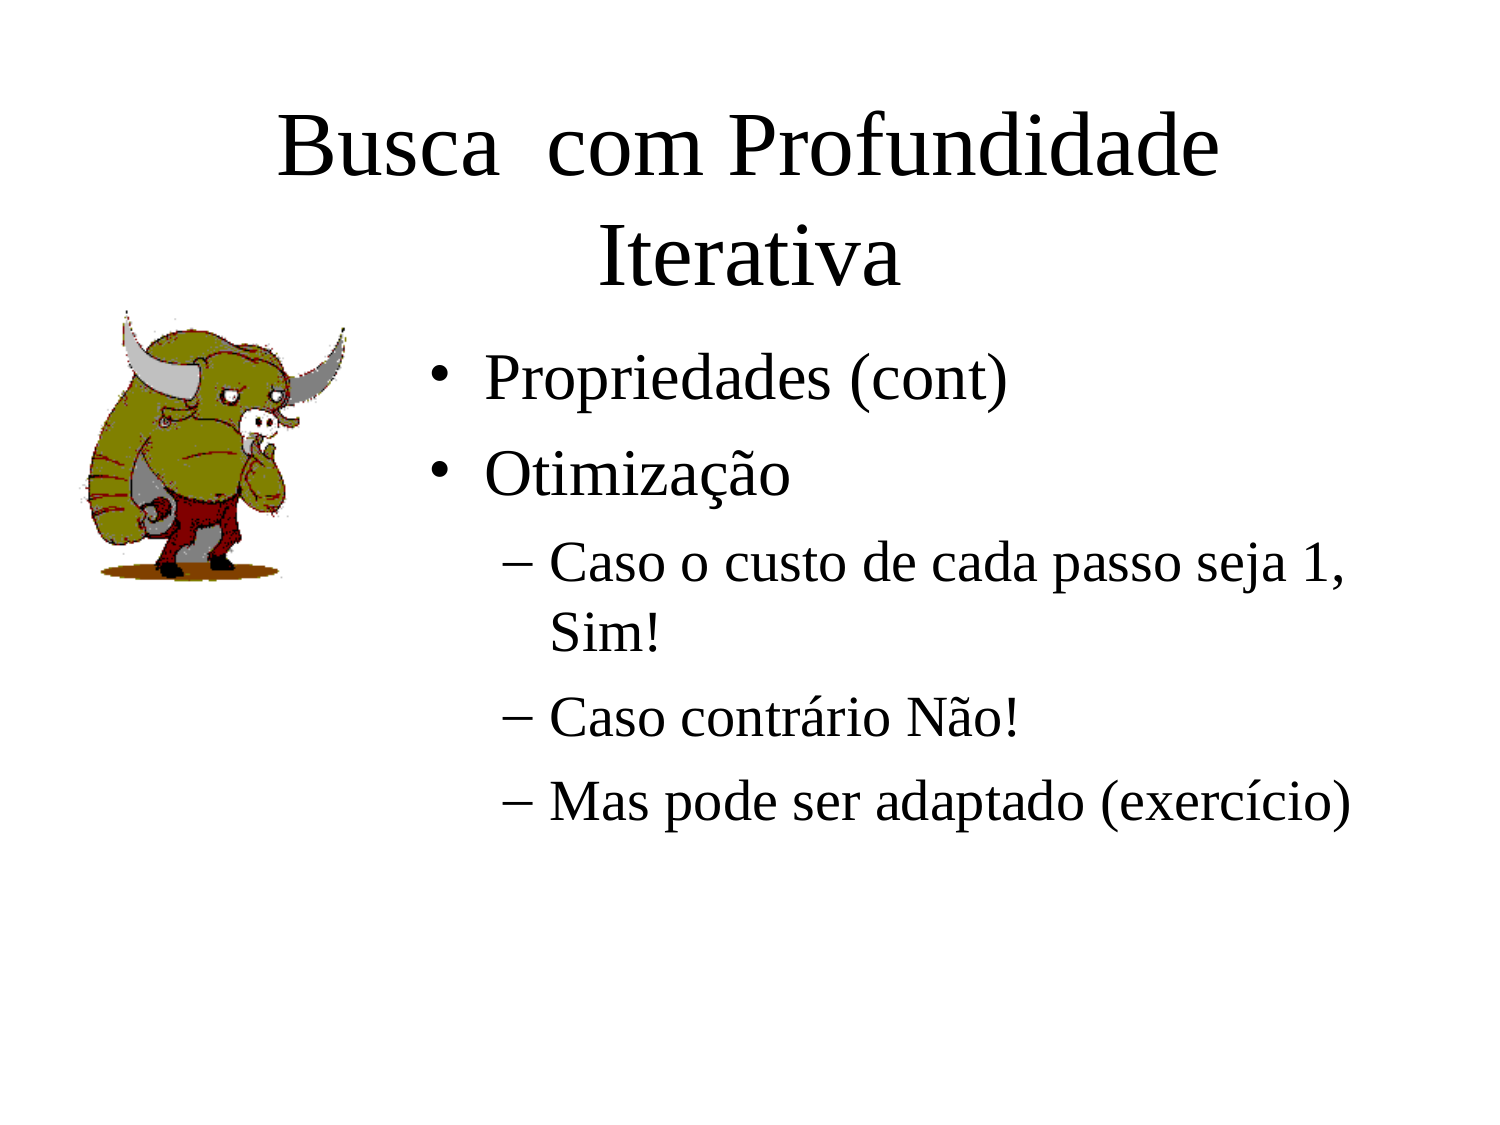

Busca com Profundidade Iterativa
# Propriedades (cont)
Otimização
Caso o custo de cada passo seja 1, Sim!
Caso contrário Não!
Mas pode ser adaptado (exercício)